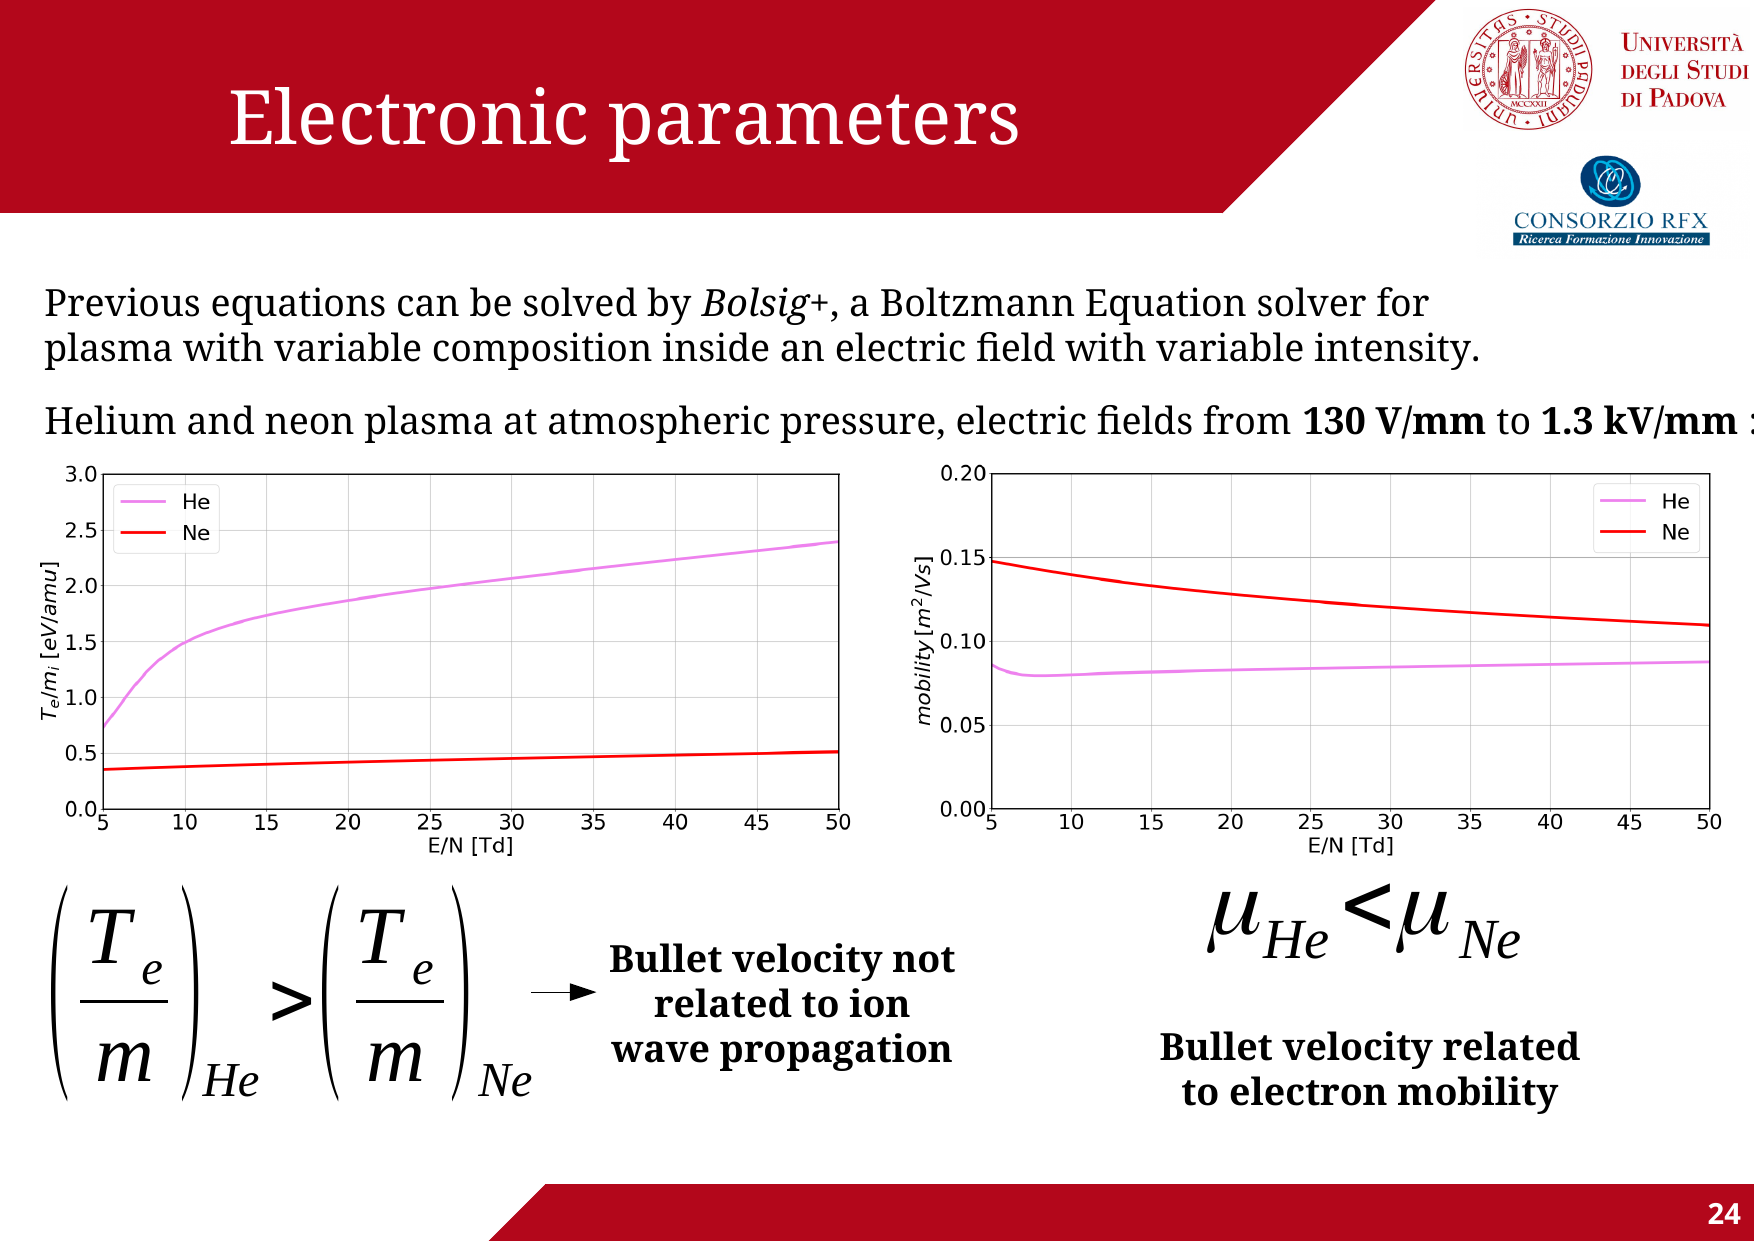

# Electronic parameters
Previous equations can be solved by Bolsig+, a Boltzmann Equation solver for plasma with variable composition inside an electric field with variable intensity.
Helium and neon plasma at atmospheric pressure, electric fields from 130 V/mm to 1.3 kV/mm :
Bullet velocity not related to ion wave propagation
Bullet velocity related to electron mobility
24